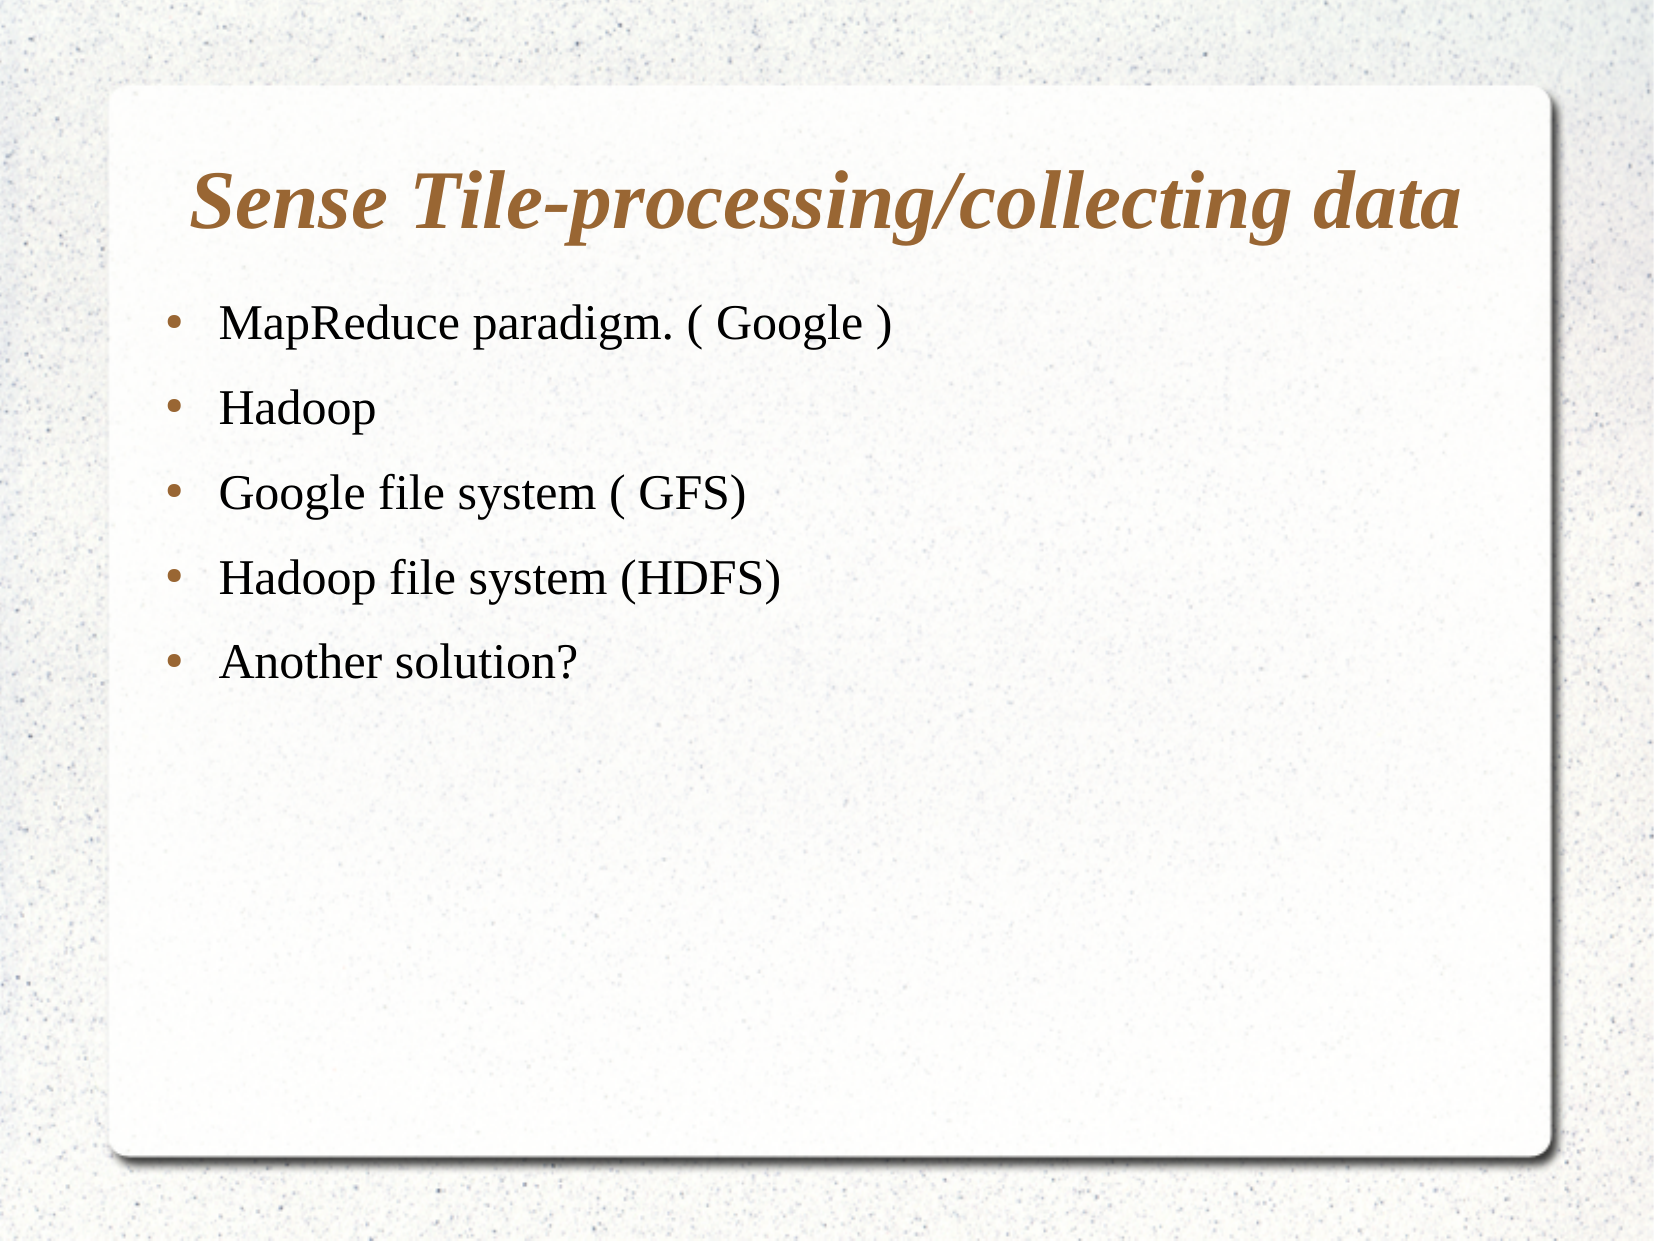

# Sense Tile-processing/collecting data
MapReduce paradigm. ( Google )
Hadoop
Google file system ( GFS)
Hadoop file system (HDFS)
Another solution?